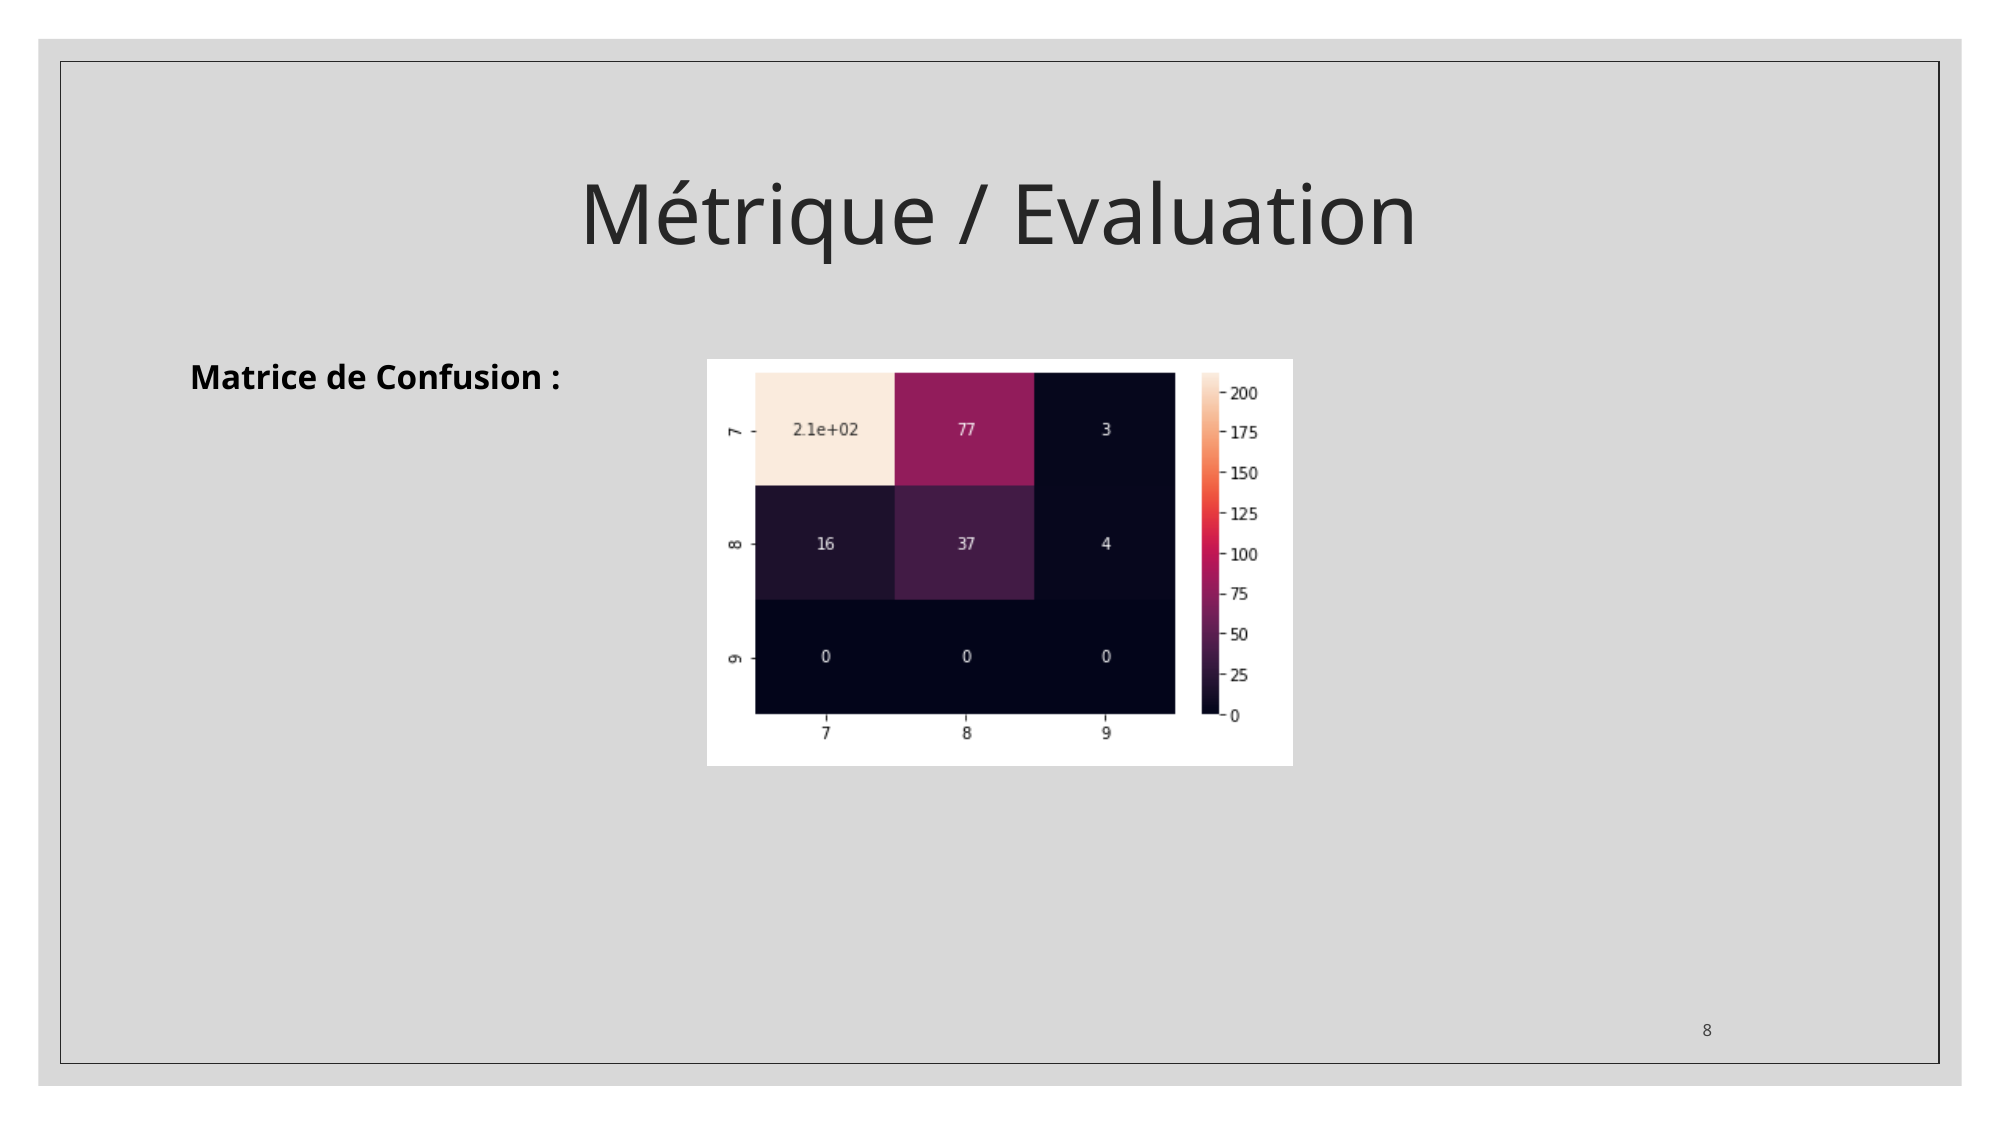

# Métrique / Evaluation
Matrice de Confusion :